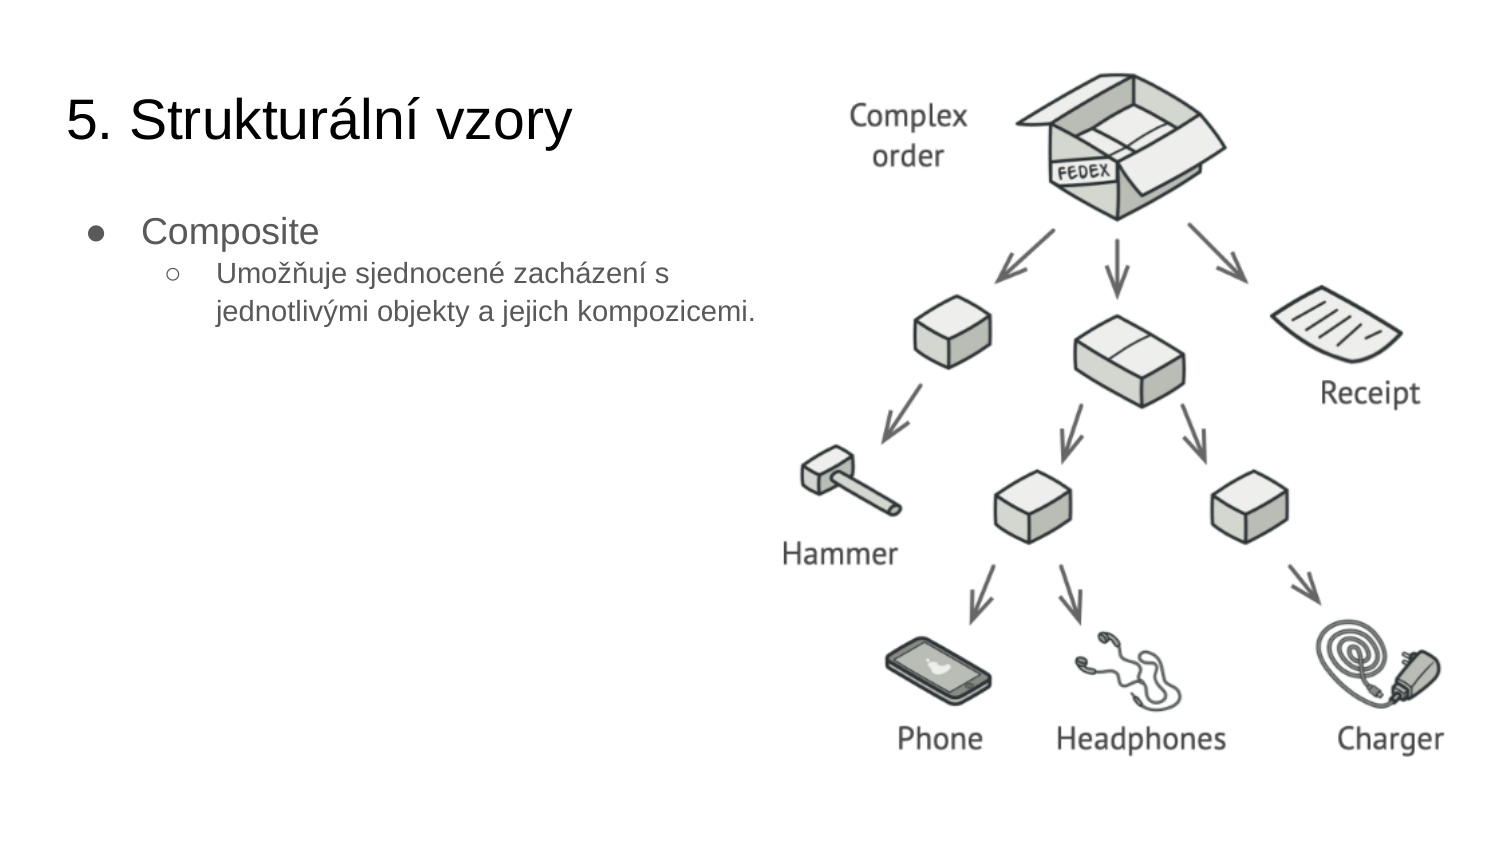

# 5. Strukturální vzory
Composite
Umožňuje sjednocené zacházení s jednotlivými objekty a jejich kompozicemi.